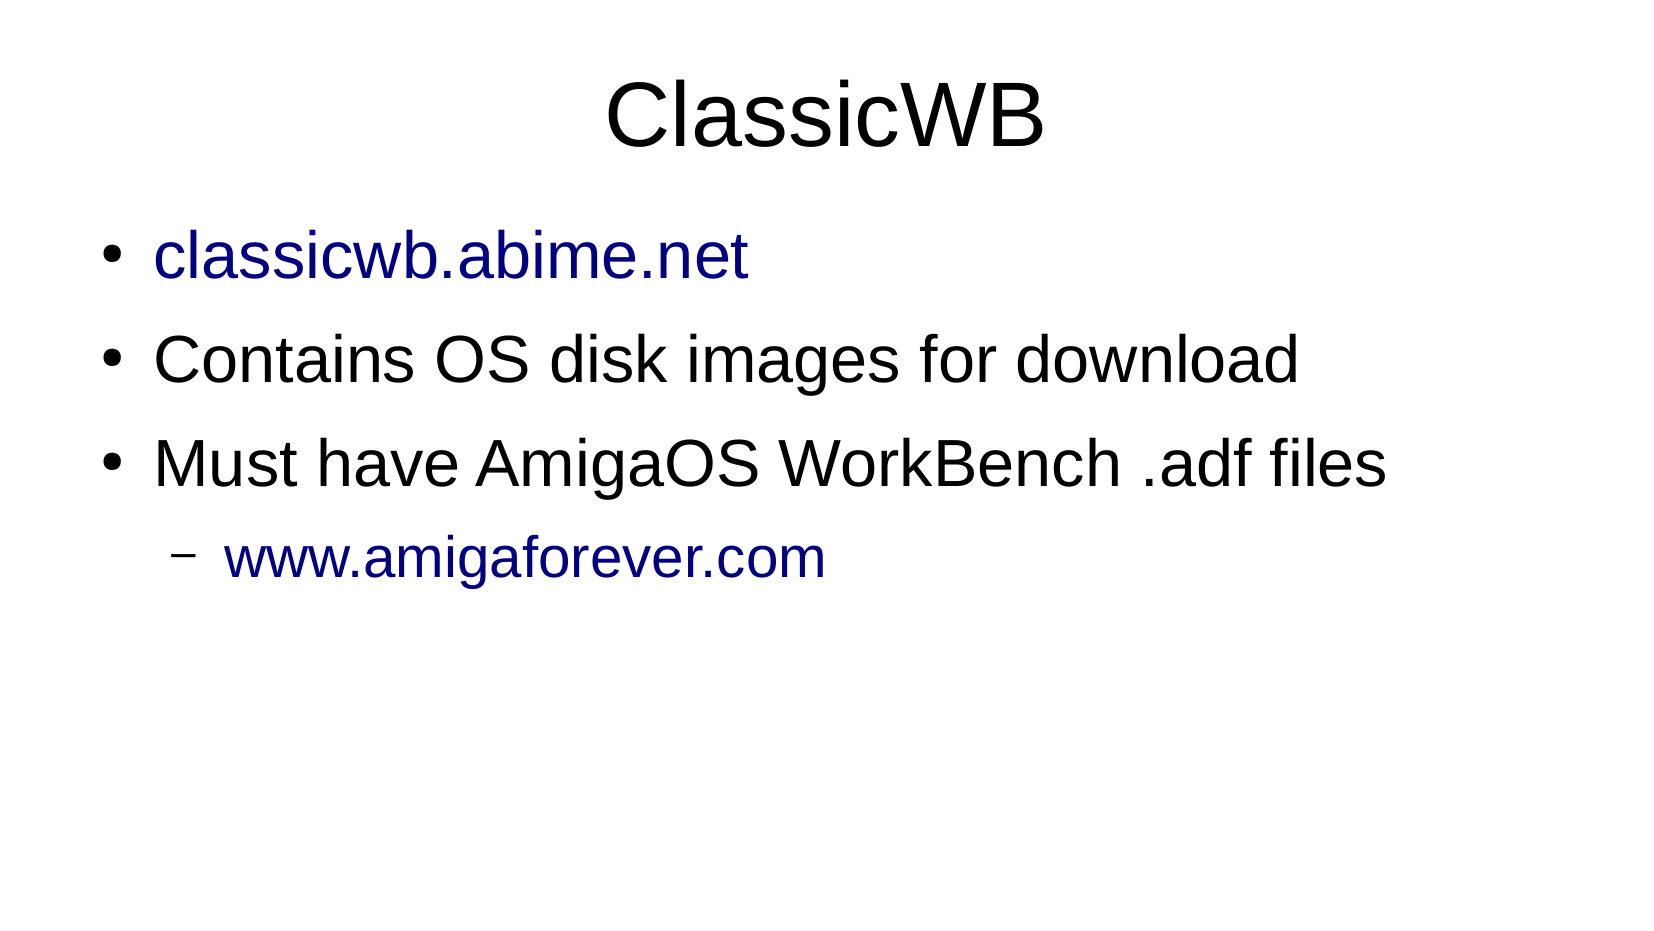

# ClassicWB
classicwb.abime.net
Contains OS disk images for download
Must have AmigaOS WorkBench .adf files
www.amigaforever.com